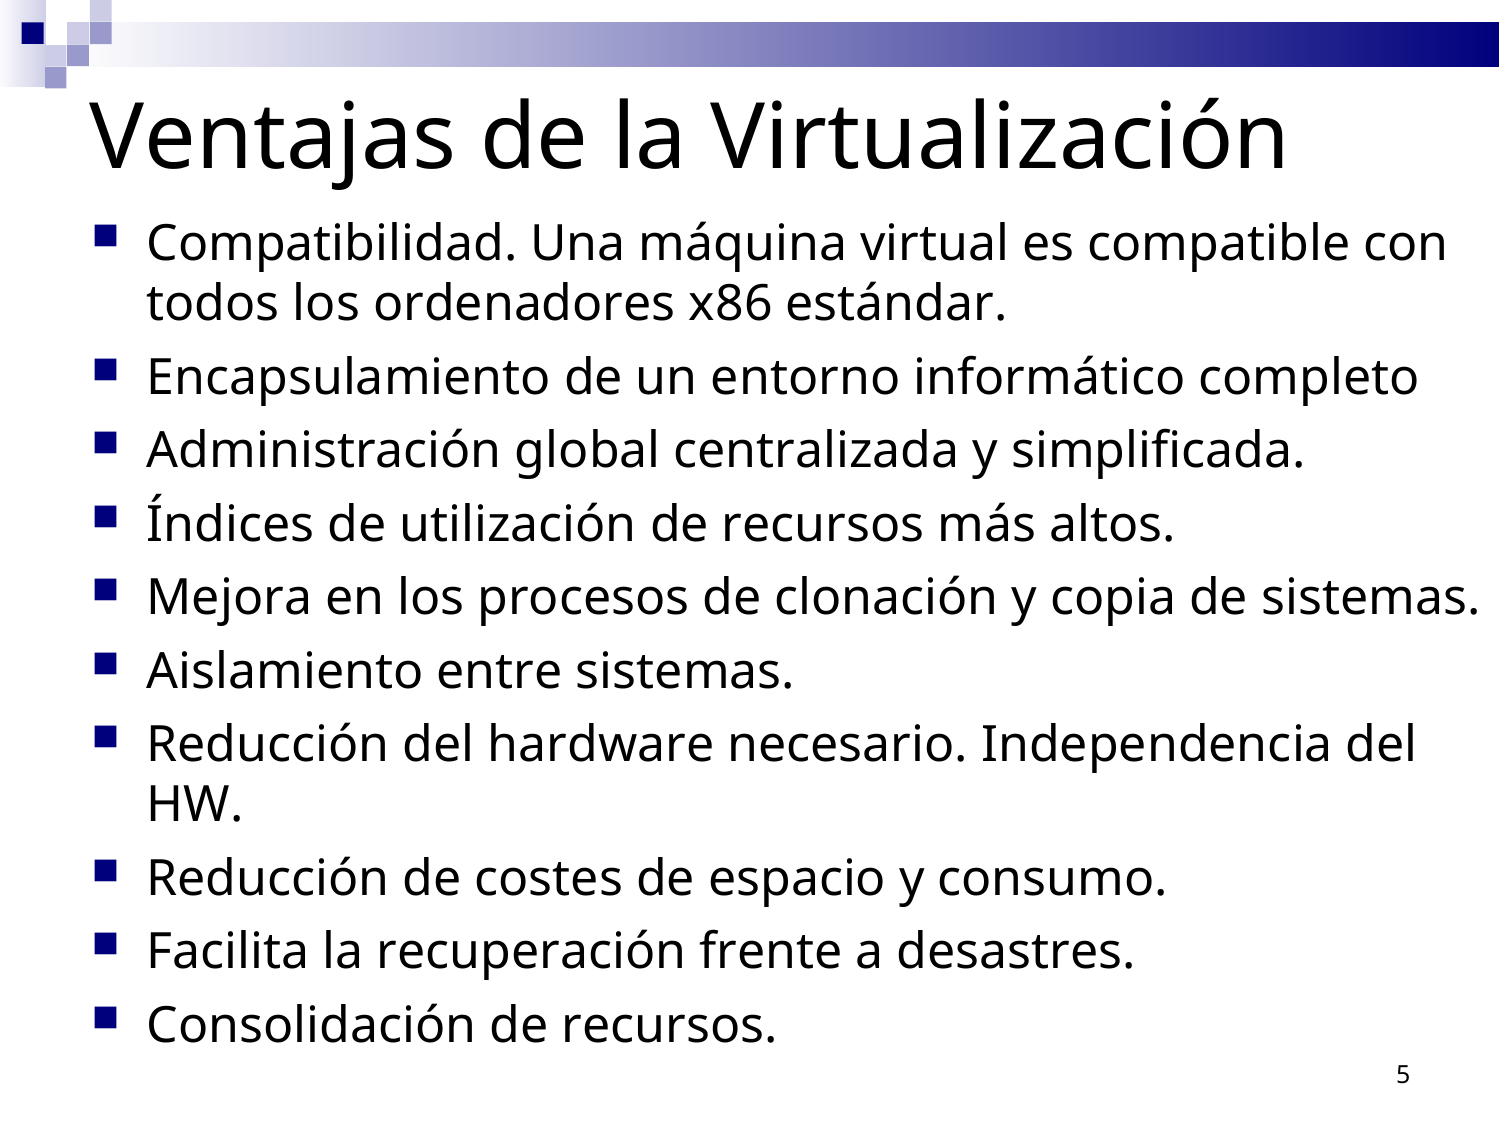

Ventajas de la Virtualización
Compatibilidad. Una máquina virtual es compatible con todos los ordenadores x86 estándar.
Encapsulamiento de un entorno informático completo
Administración global centralizada y simplificada.
Índices de utilización de recursos más altos.
Mejora en los procesos de clonación y copia de sistemas.
Aislamiento entre sistemas.
Reducción del hardware necesario. Independencia del HW.
Reducción de costes de espacio y consumo.
Facilita la recuperación frente a desastres.
Consolidación de recursos.